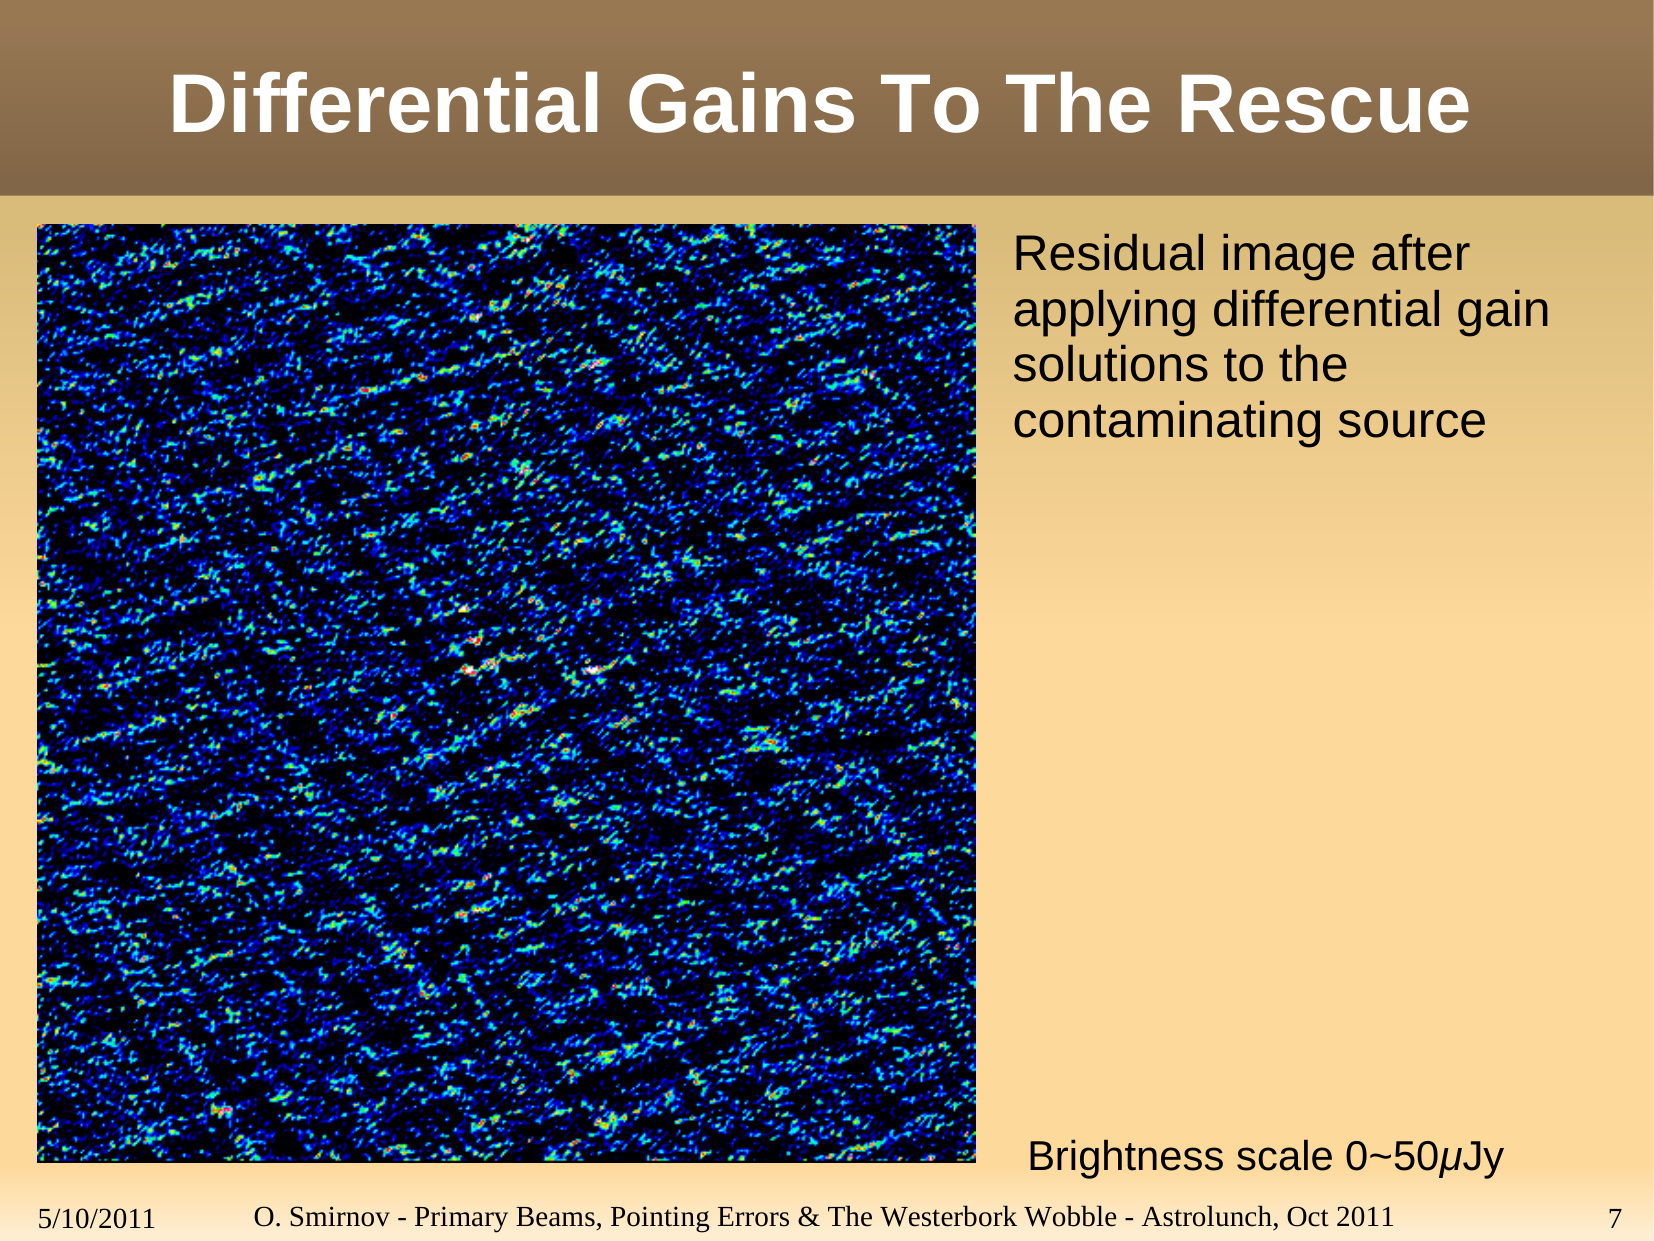

# Differential Gains To The Rescue
Residual image after applying differential gain solutions to the contaminating source
Brightness scale 0~50μJy
O. Smirnov - Primary Beams, Pointing Errors & The Westerbork Wobble - Astrolunch, Oct 2011
5/10/2011
7